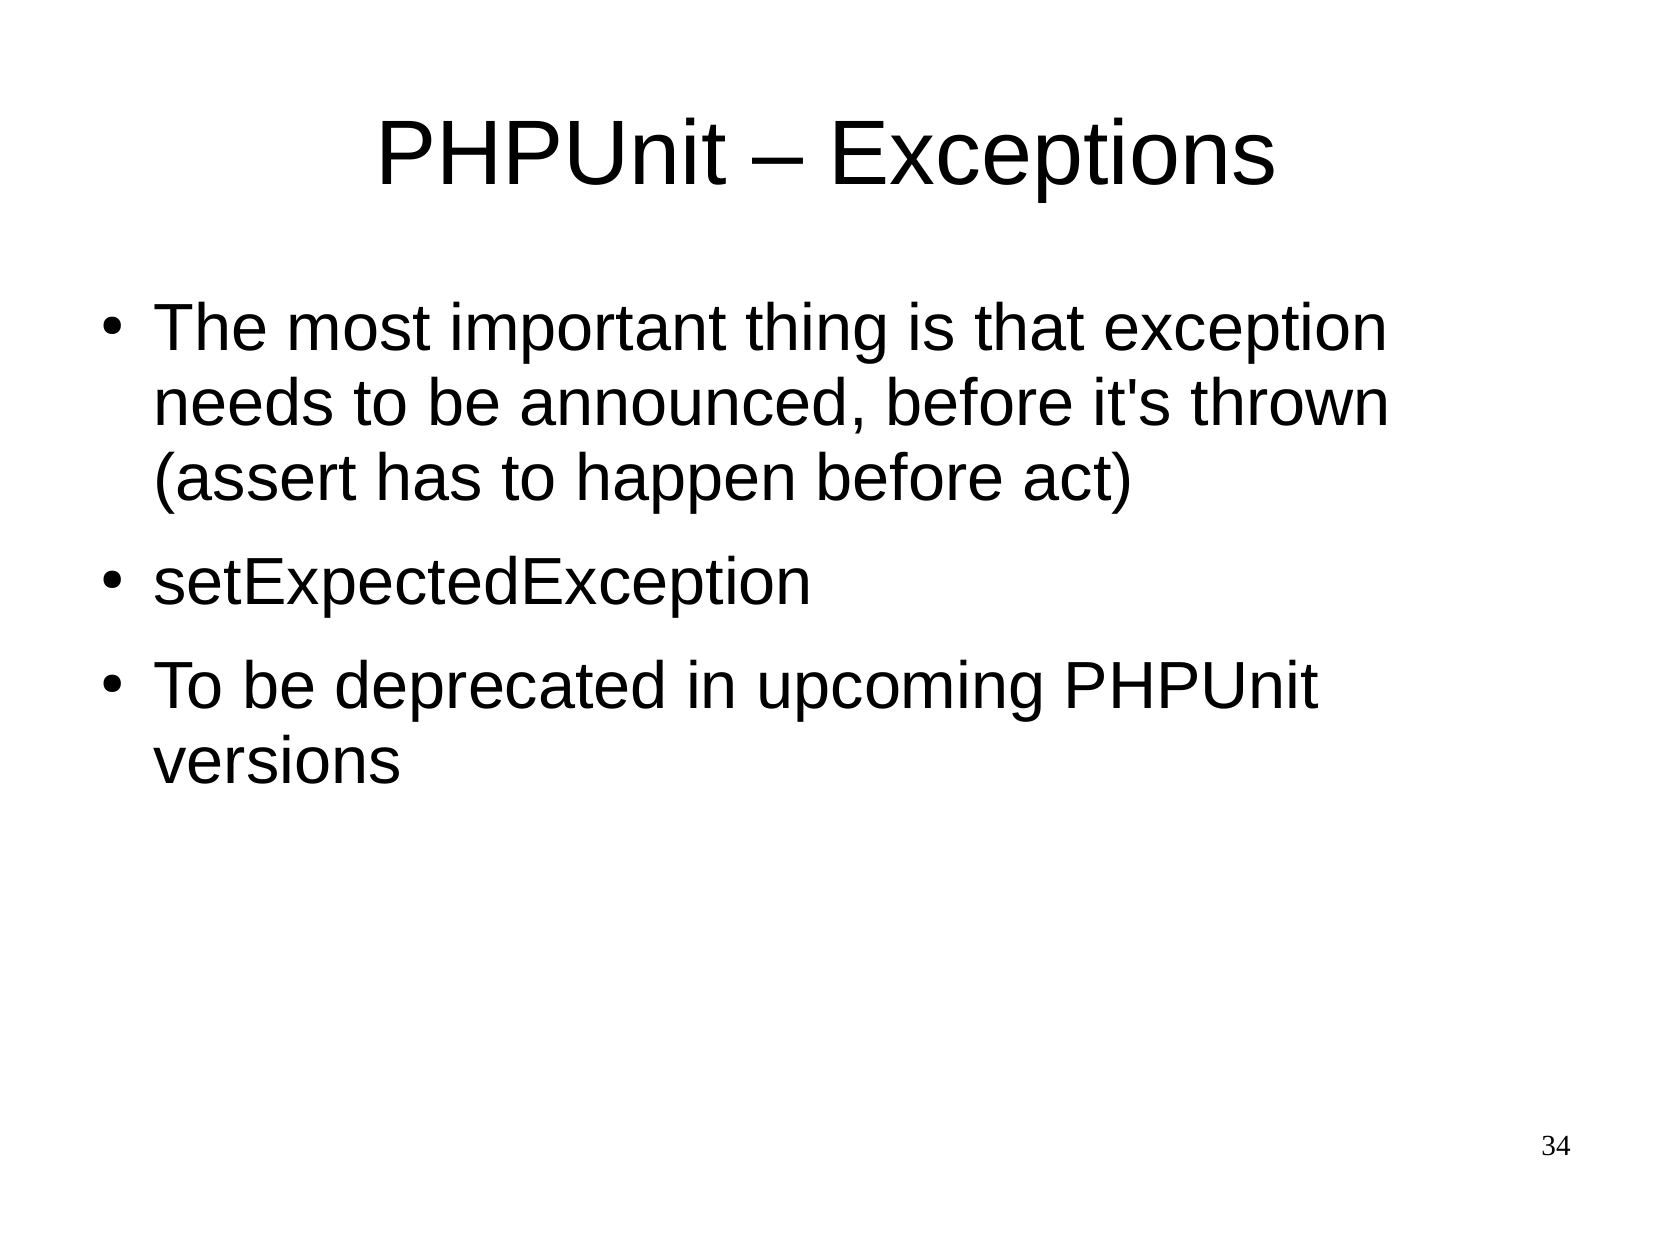

# PHPUnit – Exceptions
The most important thing is that exception needs to be announced, before it's thrown (assert has to happen before act)
setExpectedException
To be deprecated in upcoming PHPUnit versions
34